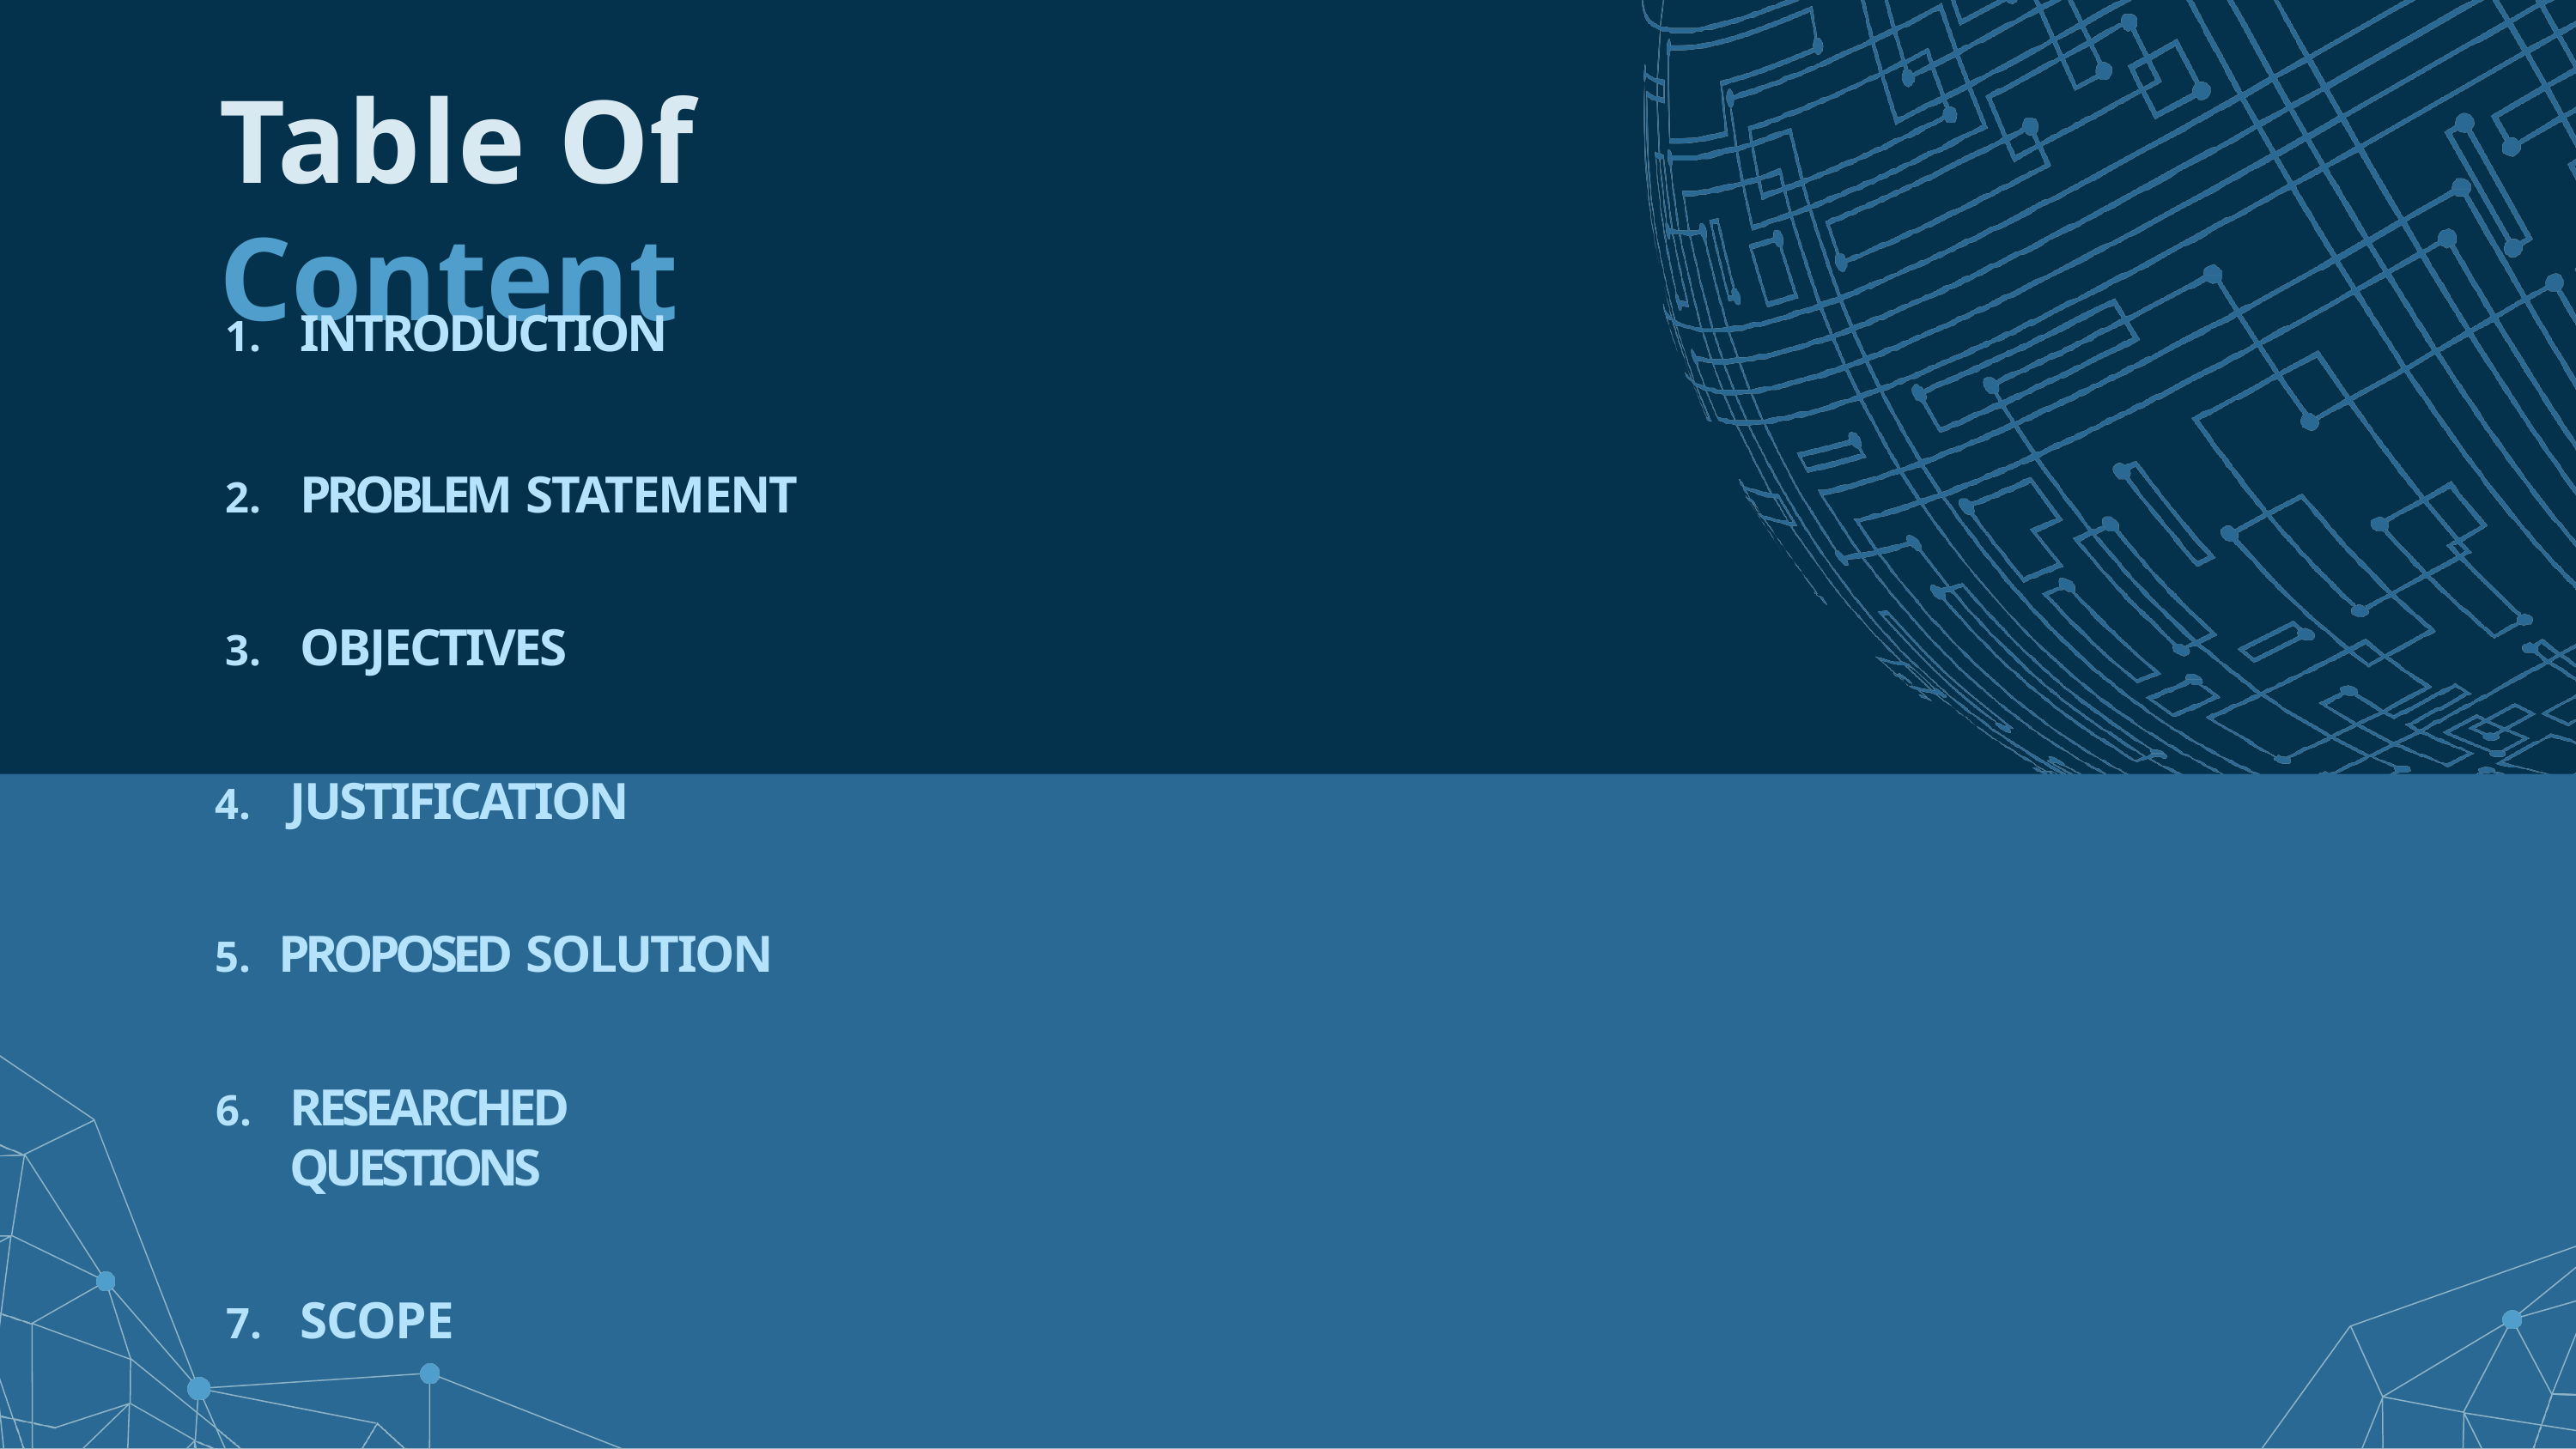

# Table Of Content
INTRODUCTION
PROBLEM STATEMENT
OBJECTIVES
JUSTIFICATION
PROPOSED SOLUTION
RESEARCHED QUESTIONS
SCOPE